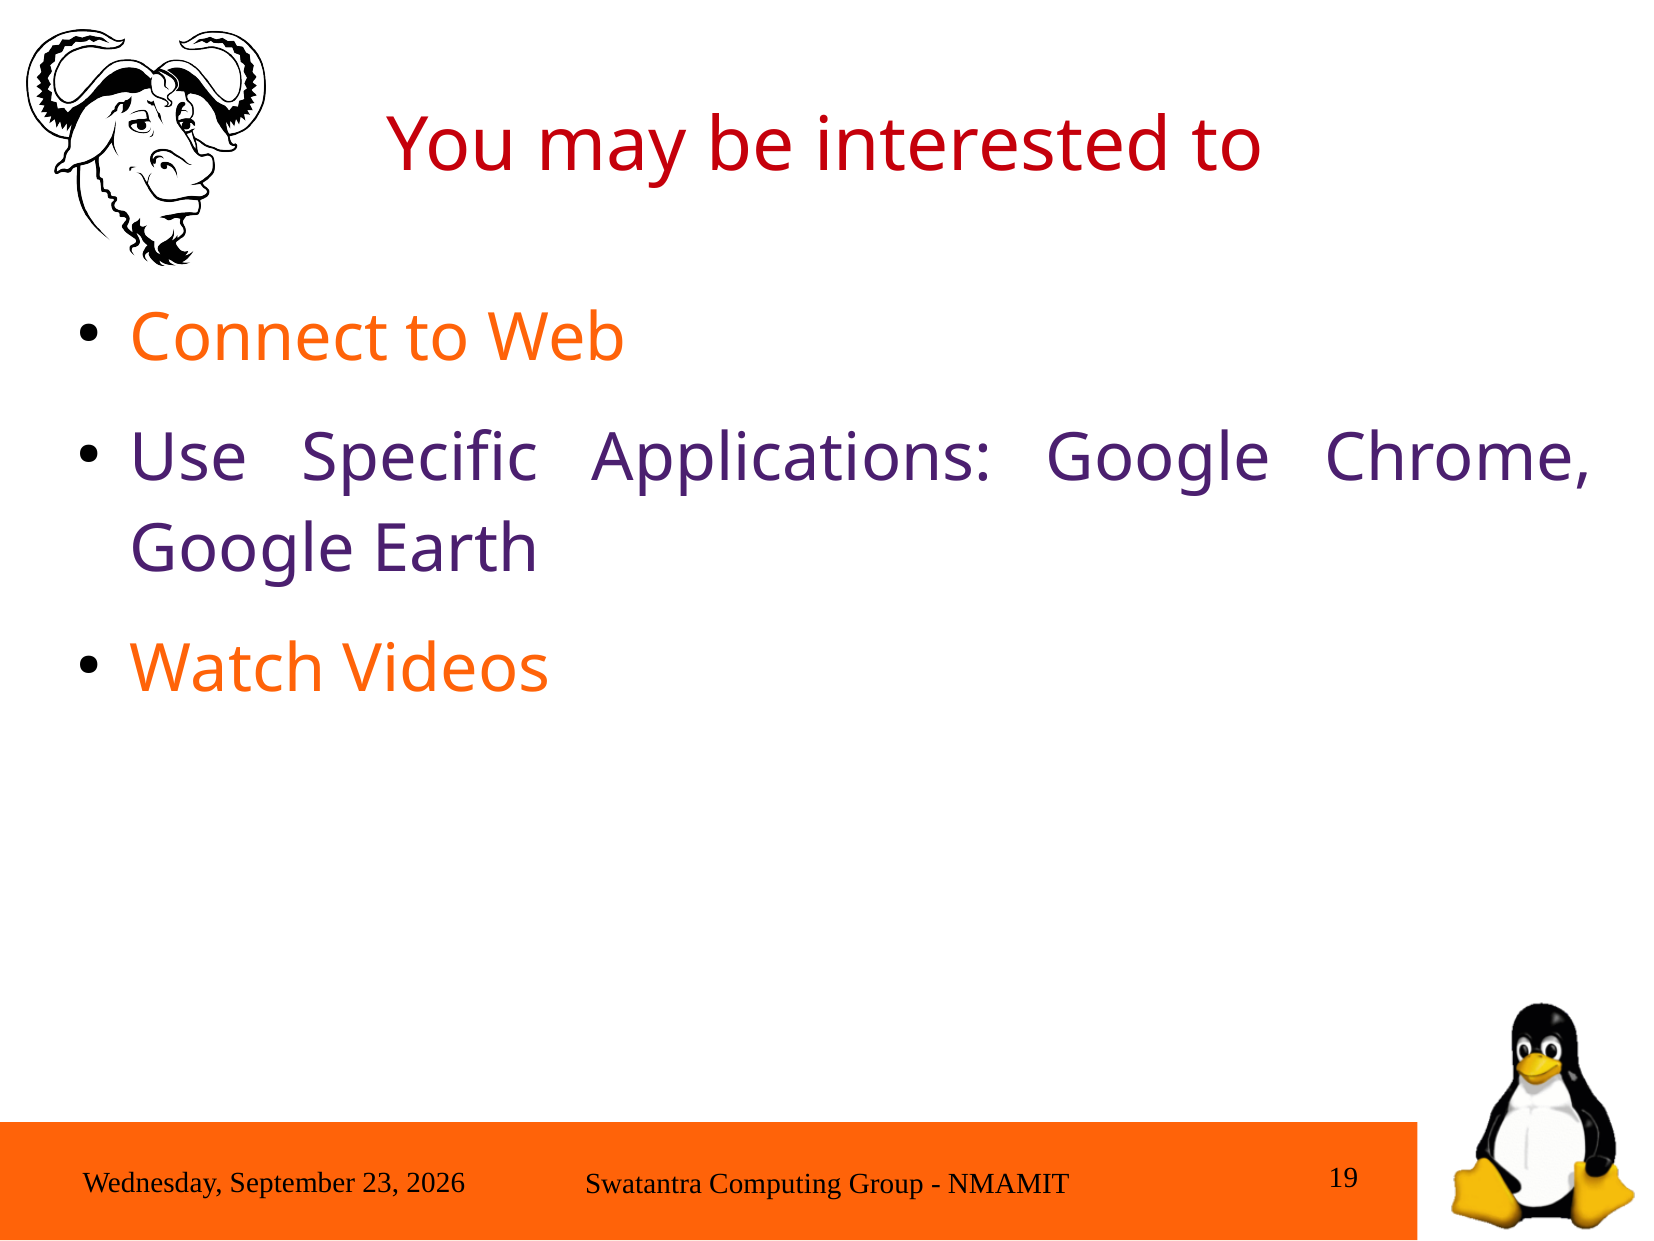

# You may be interested to
Connect to Web
Use Specific Applications: Google Chrome, Google Earth
Watch Videos
19
Swatantra Computing Group - NMAMIT